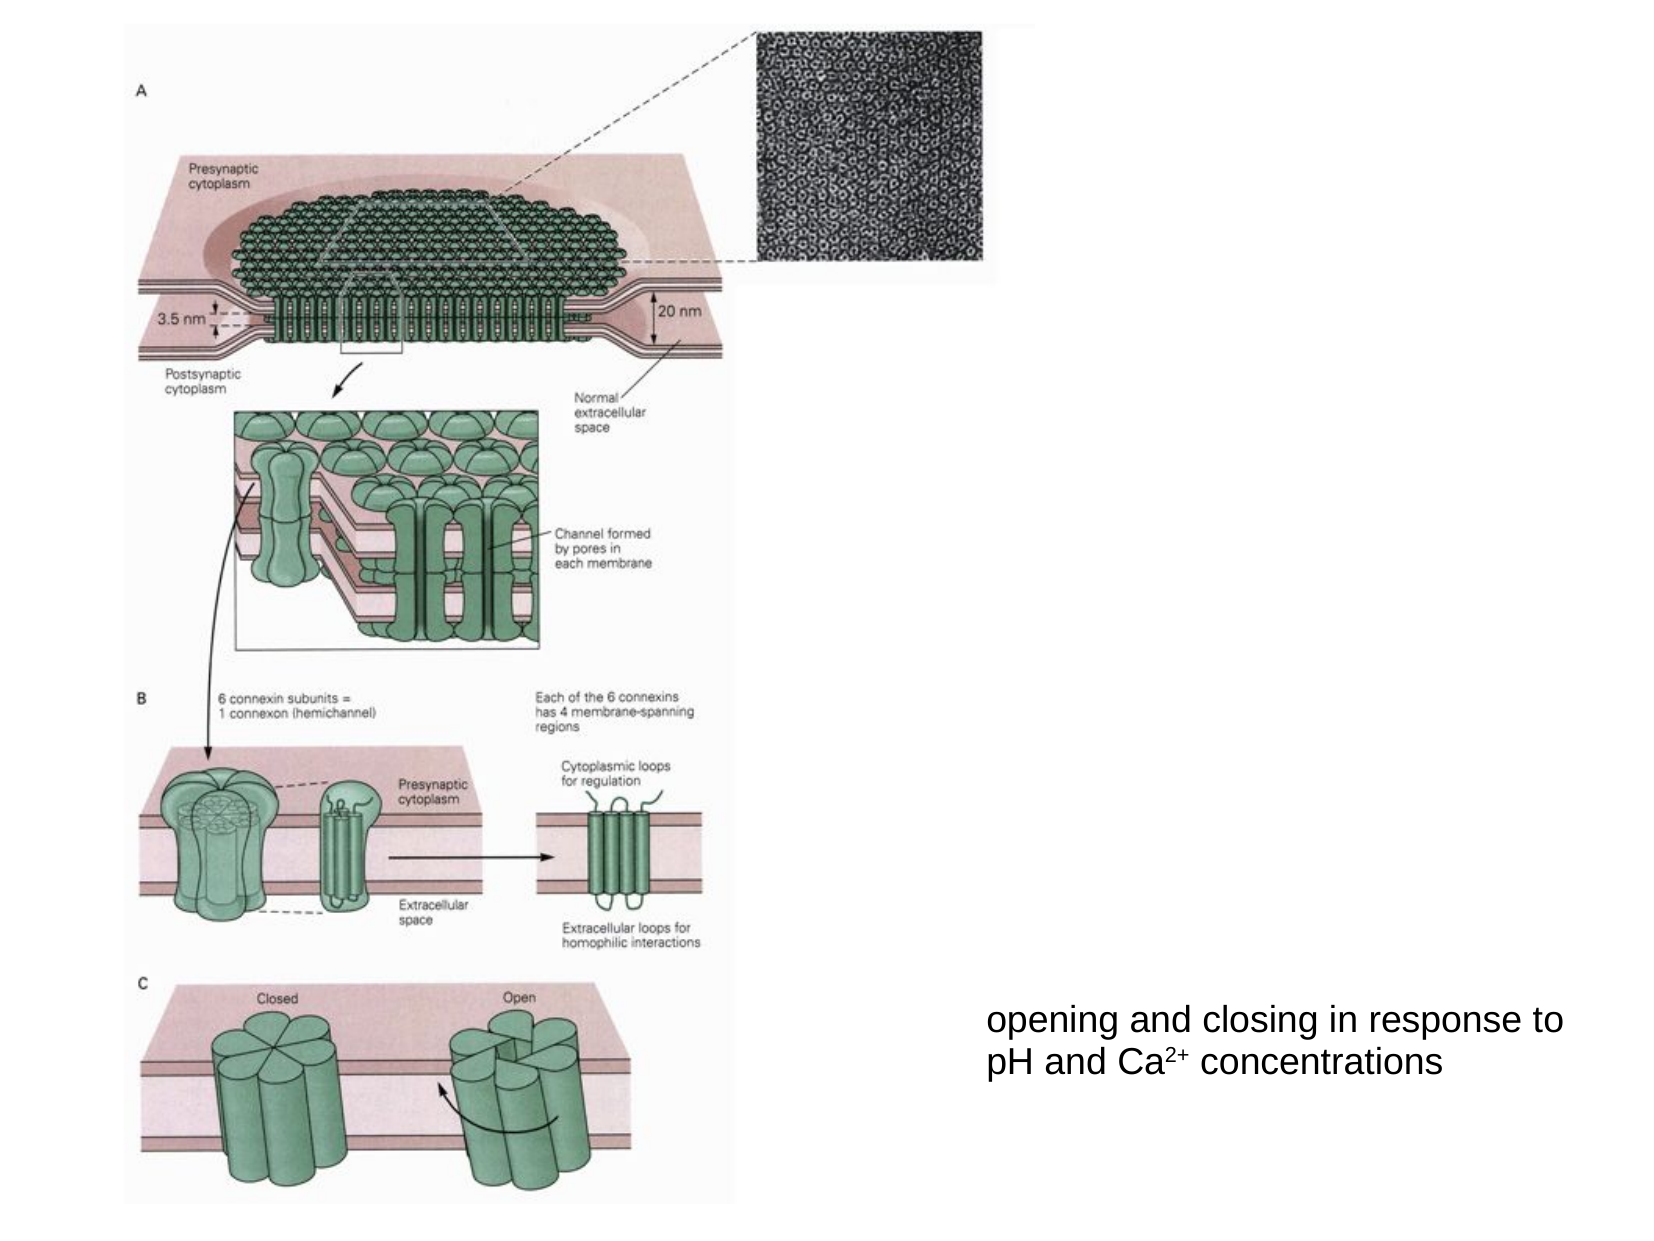

opening and closing in response to pH and Ca2+ concentrations